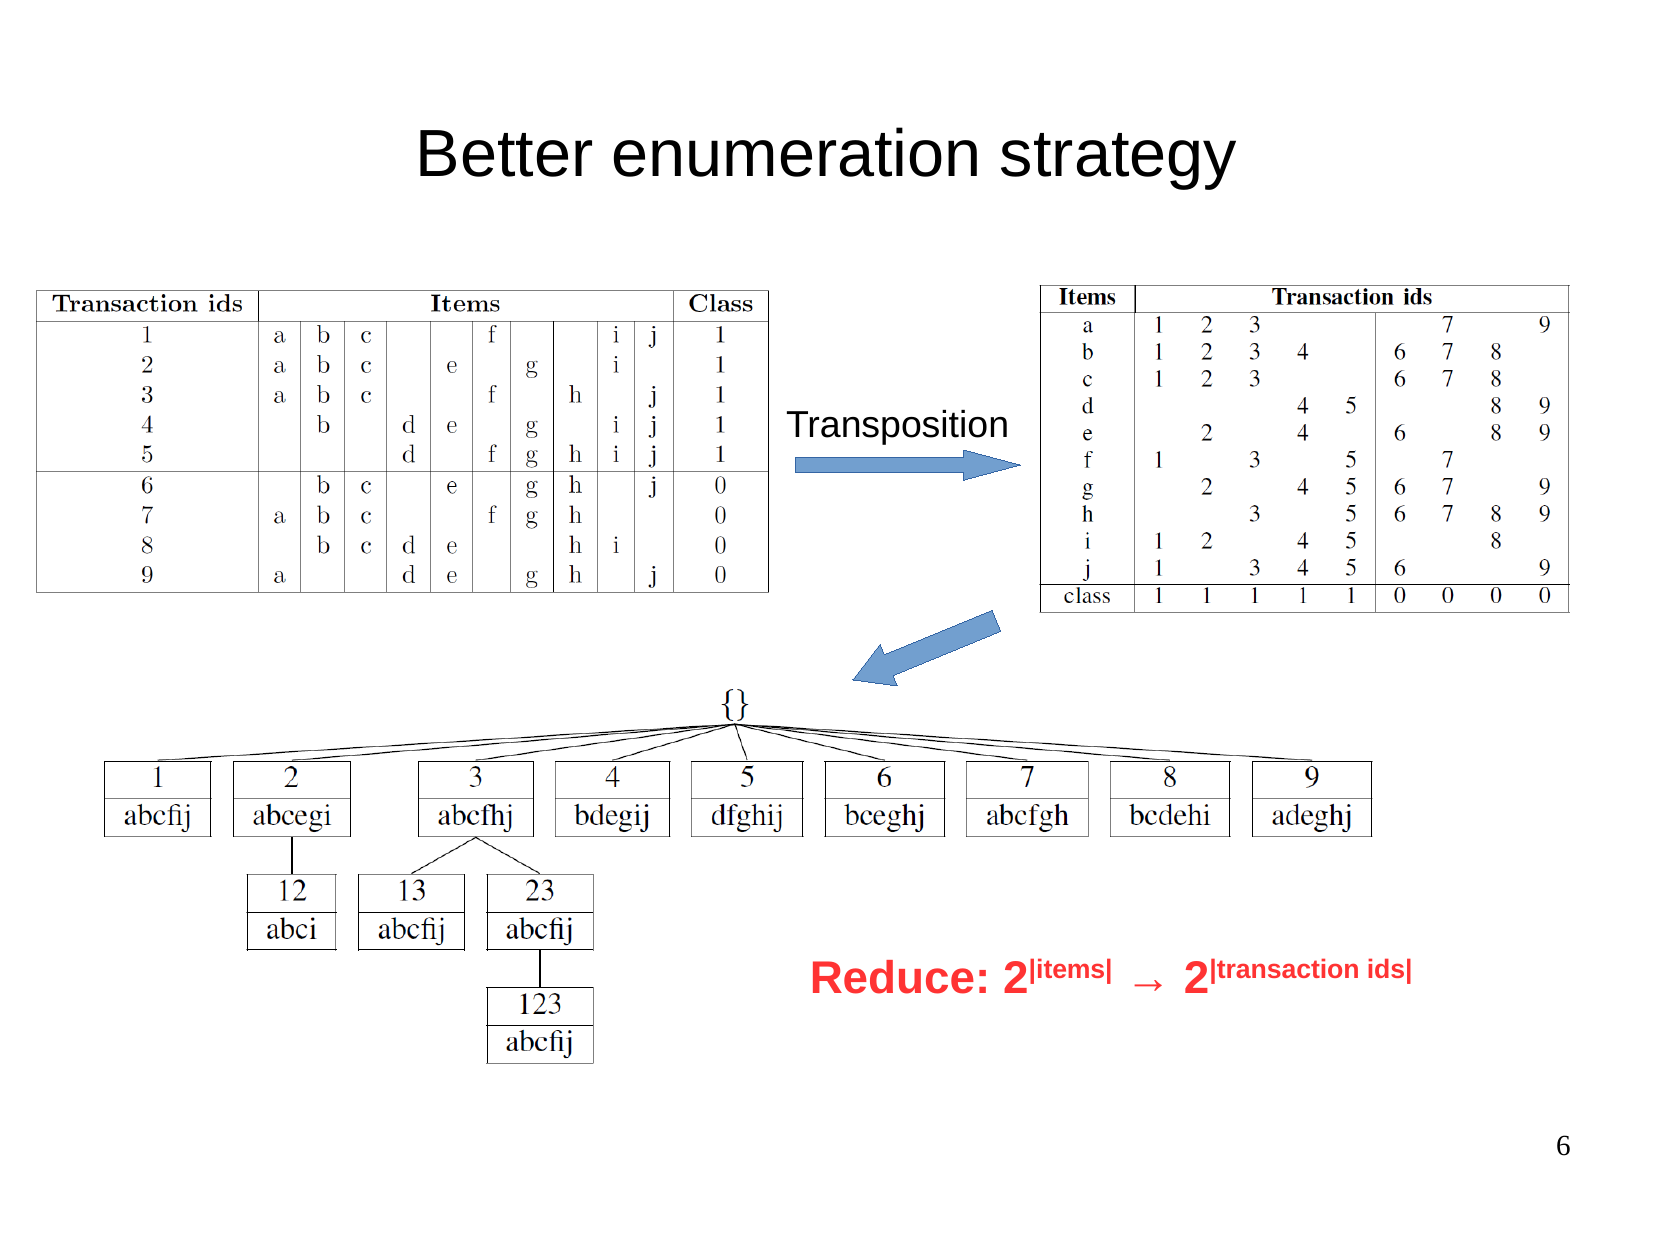

# Better enumeration strategy
Transposition
Reduce: 2|items| → 2|transaction ids|
6